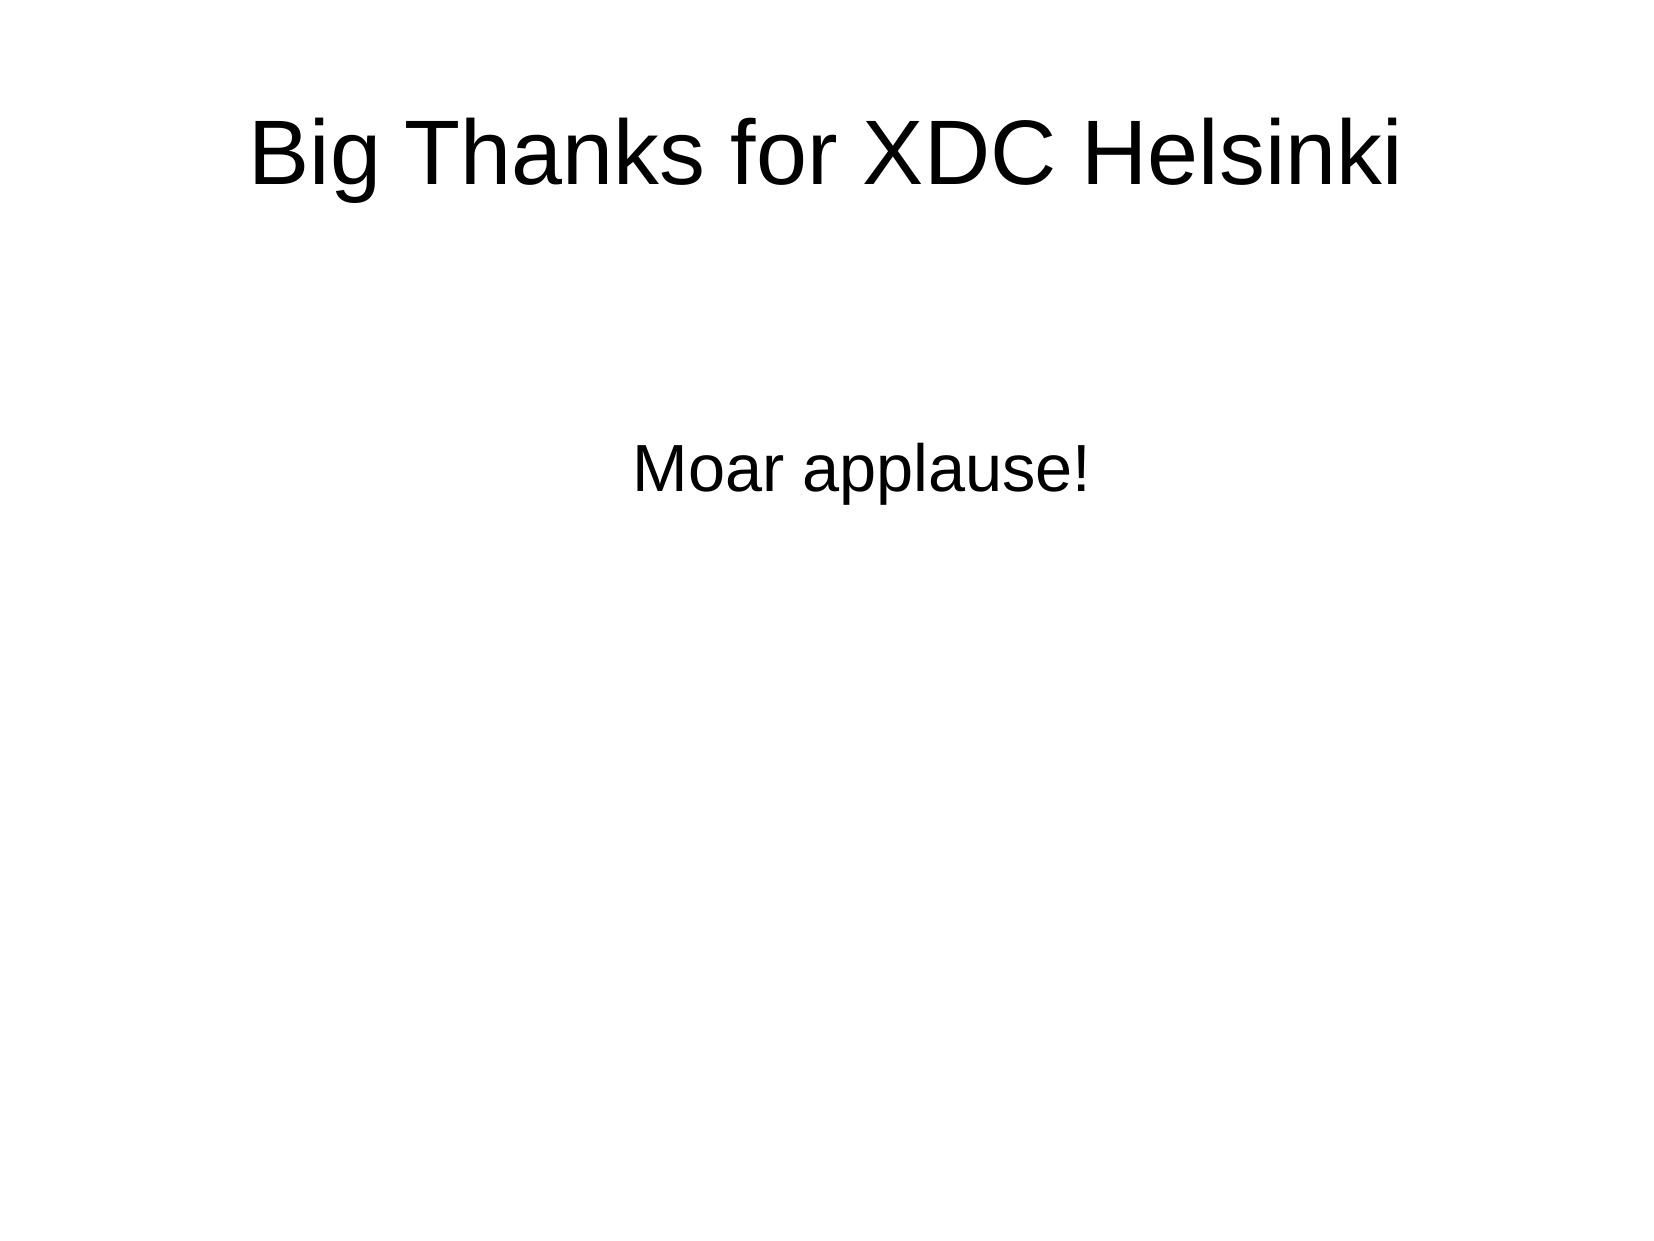

# Big Thanks for XDC Helsinki
Moar applause!